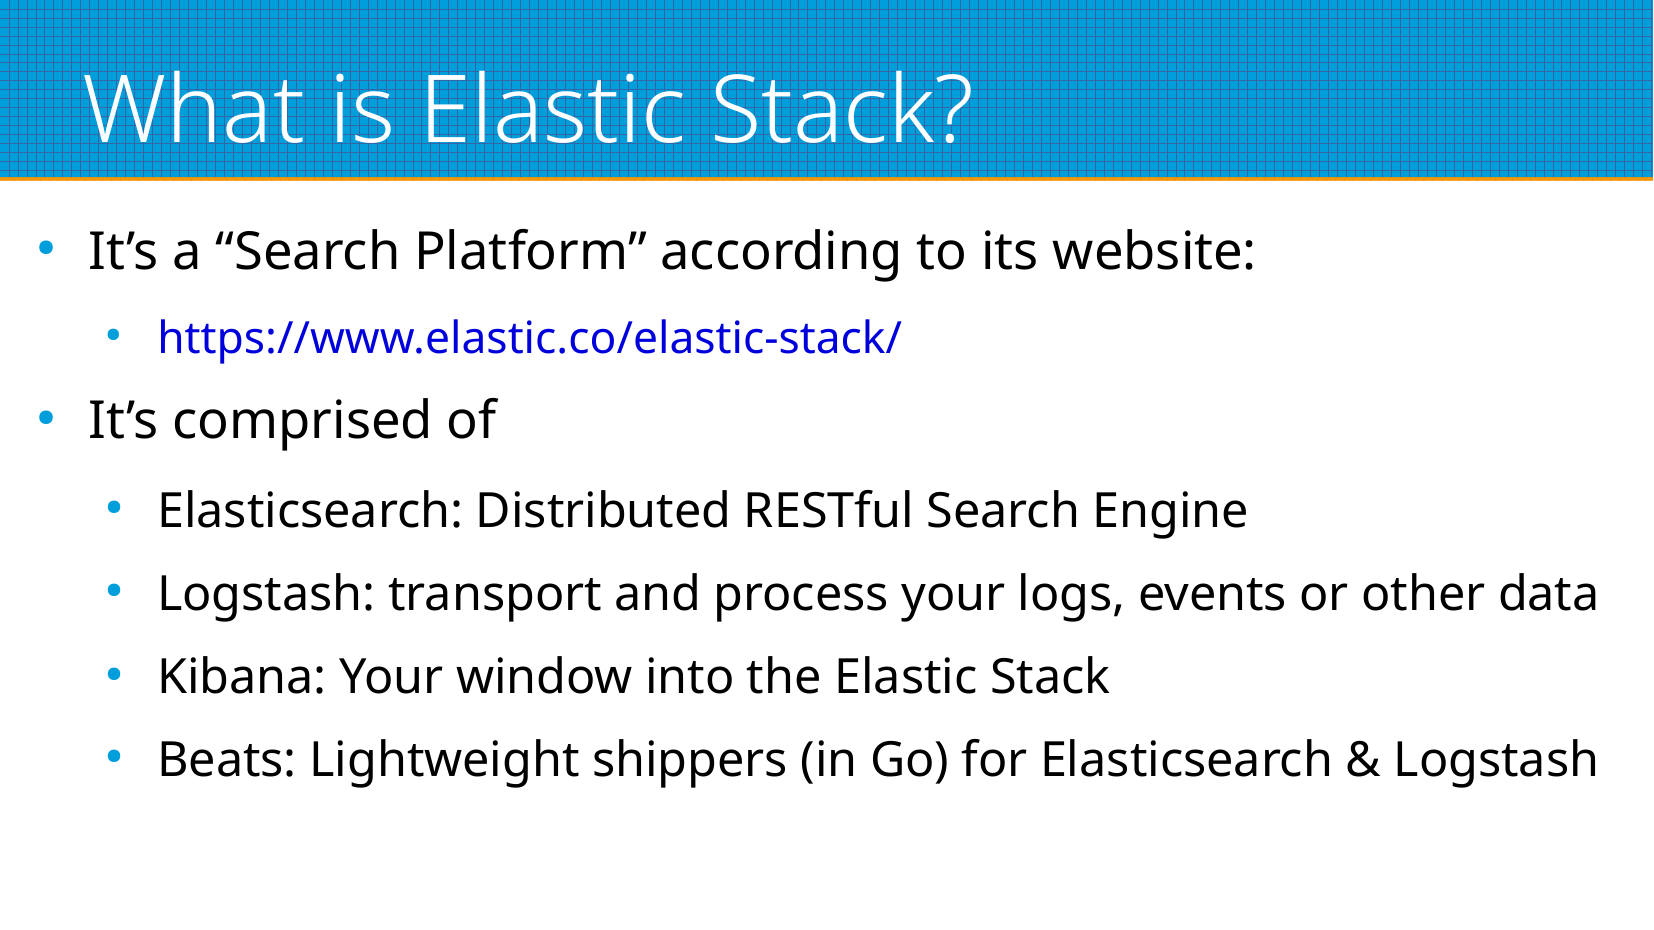

# What is Elastic Stack?
It’s a “Search Platform” according to its website:
https://www.elastic.co/elastic-stack/
It’s comprised of
Elasticsearch: Distributed RESTful Search Engine
Logstash: transport and process your logs, events or other data
Kibana: Your window into the Elastic Stack
Beats: Lightweight shippers (in Go) for Elasticsearch & Logstash